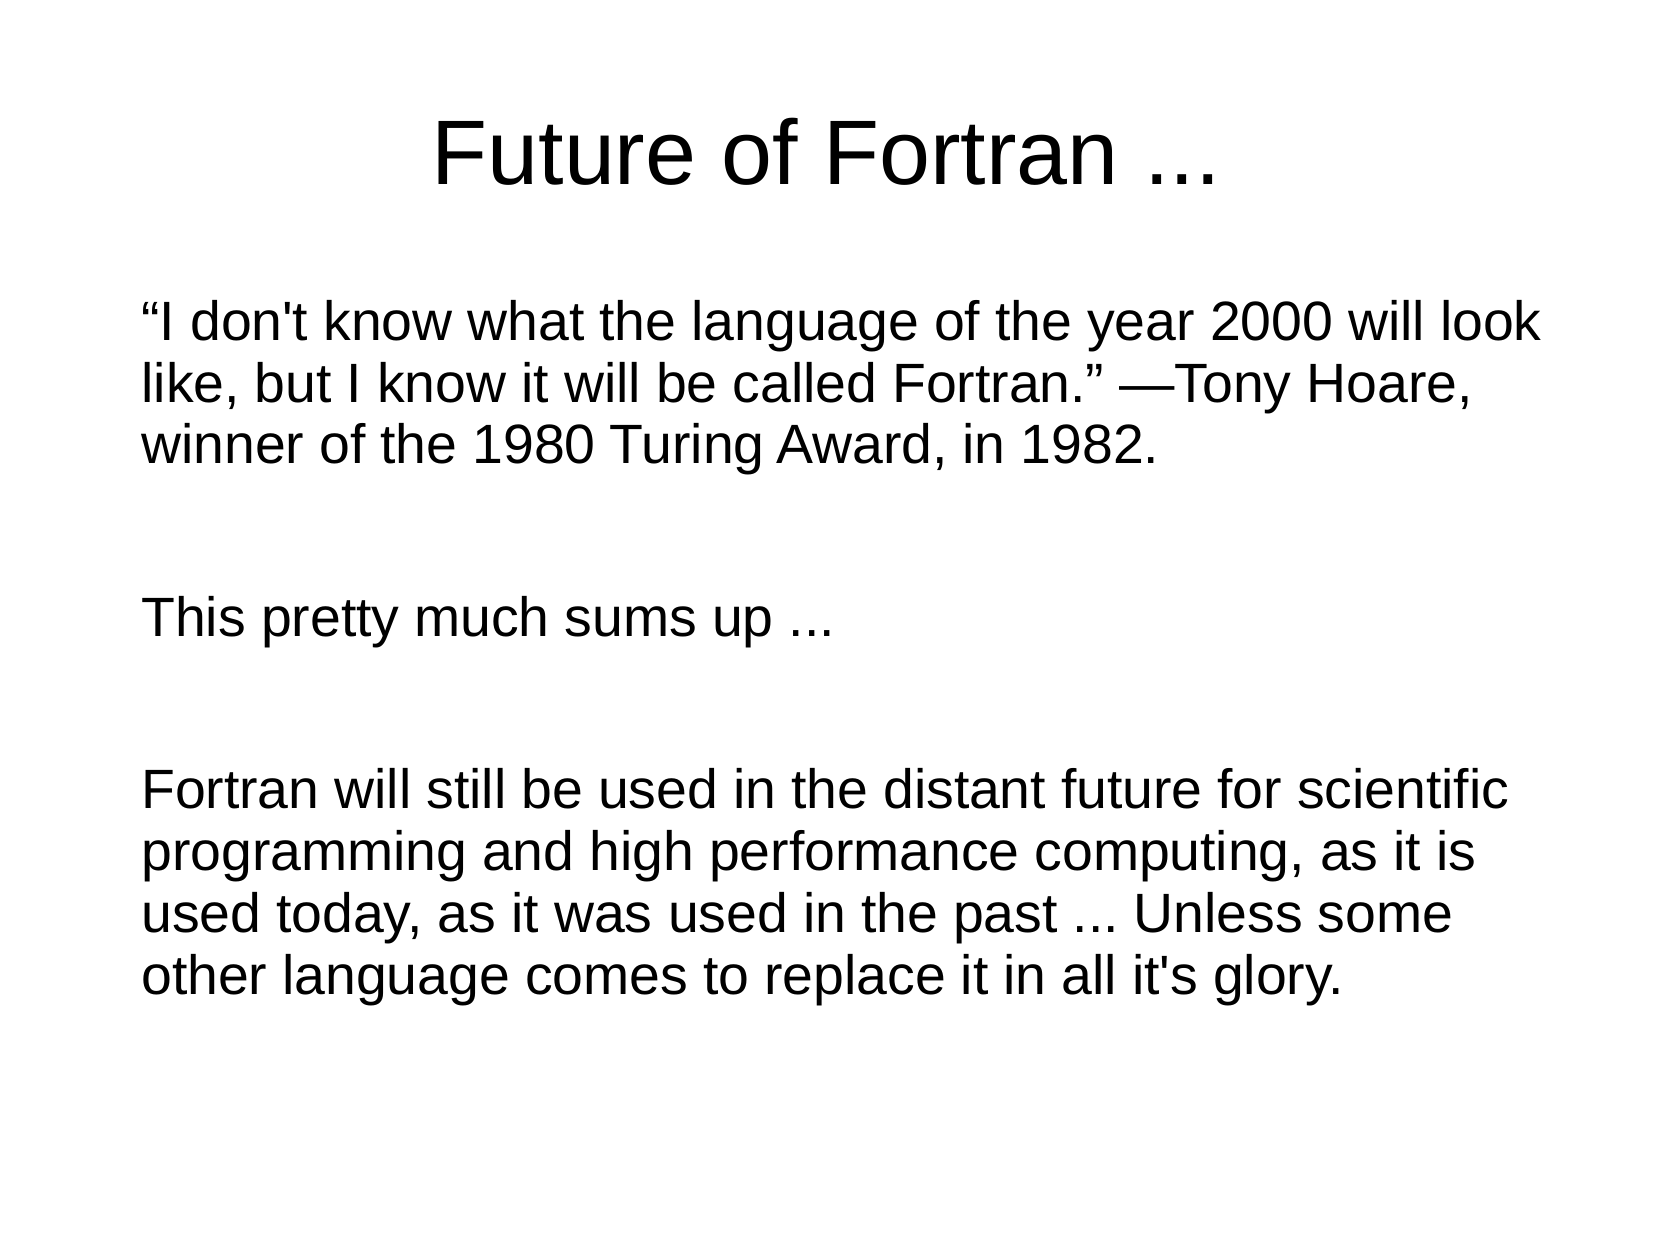

# Future of Fortran ...
“I don't know what the language of the year 2000 will look like, but I know it will be called Fortran.” —Tony Hoare, winner of the 1980 Turing Award, in 1982.
This pretty much sums up ...
Fortran will still be used in the distant future for scientific programming and high performance computing, as it is used today, as it was used in the past ... Unless some other language comes to replace it in all it's glory.